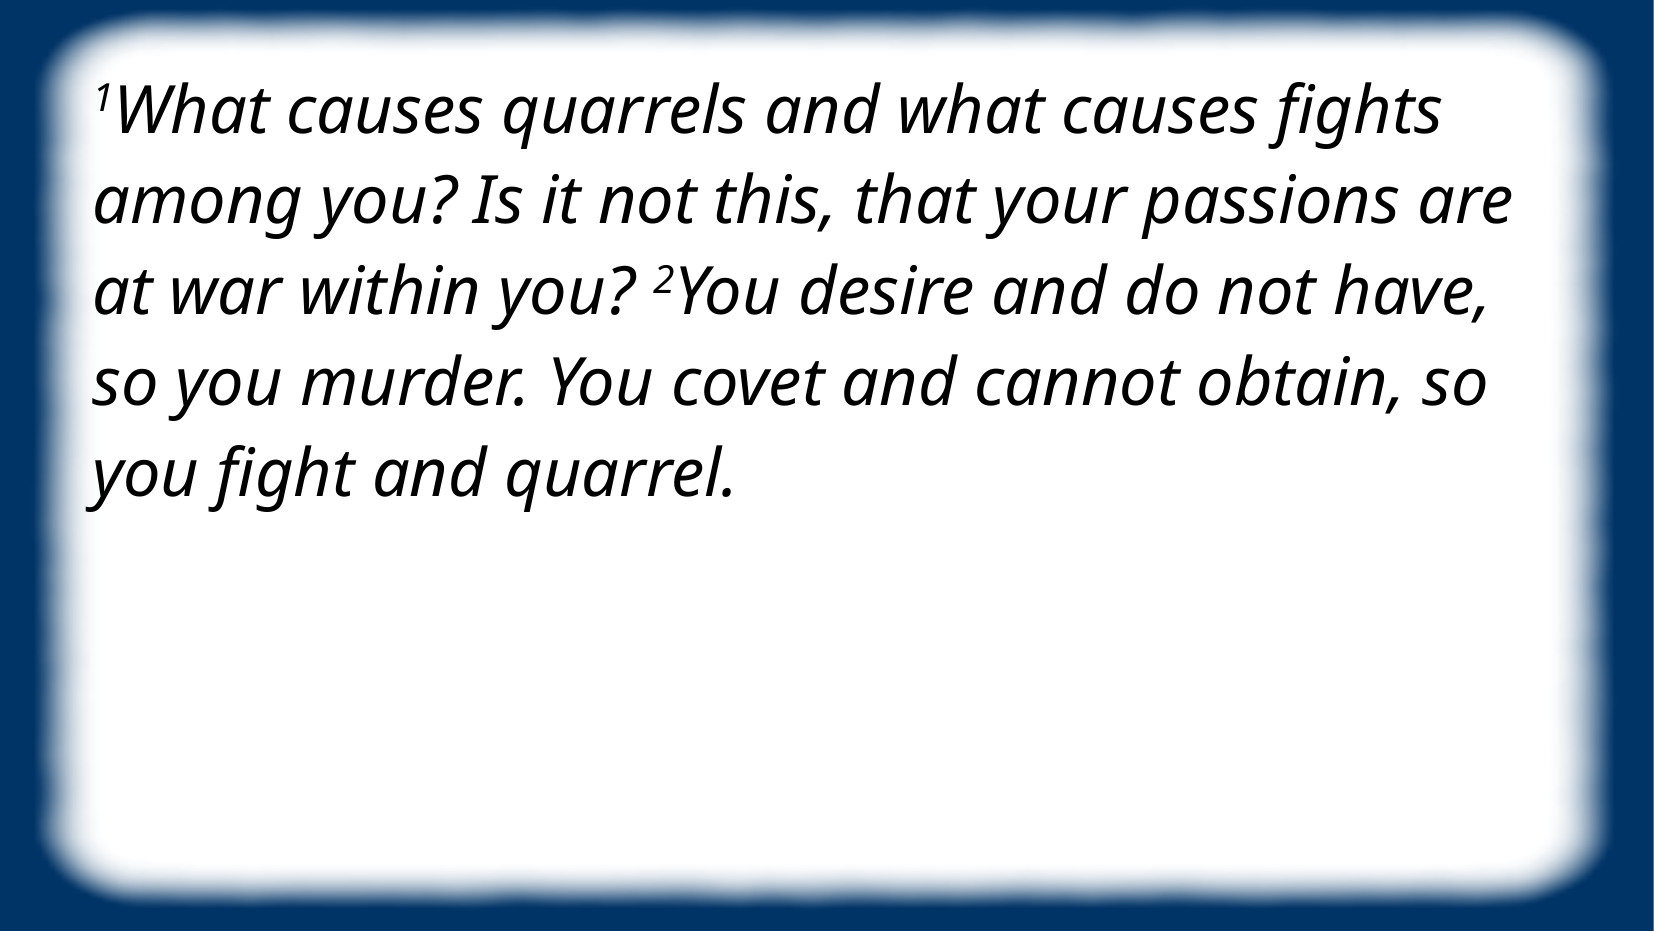

1What causes quarrels and what causes fights among you? Is it not this, that your passions are at war within you? 2You desire and do not have, so you murder. You covet and cannot obtain, so you fight and quarrel.